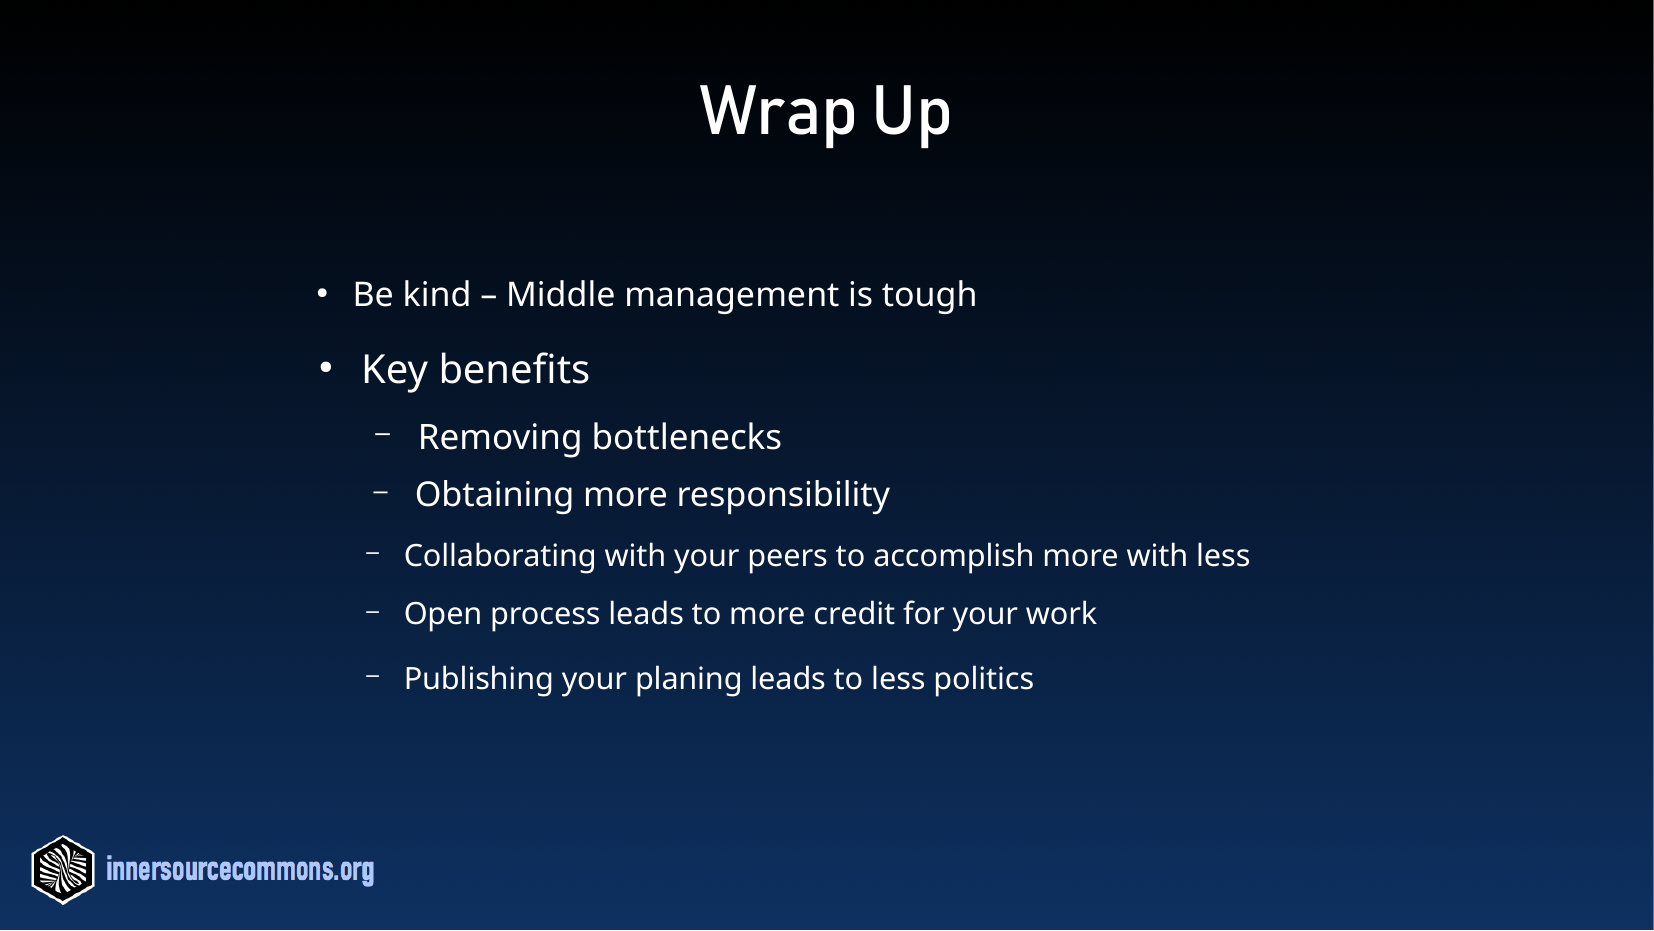

# Wrap Up
Be kind – Middle management is tough
Key benefits
Removing bottlenecks
Obtaining more responsibility
Collaborating with your peers to accomplish more with less
Open process leads to more credit for your work
Publishing your planing leads to less politics